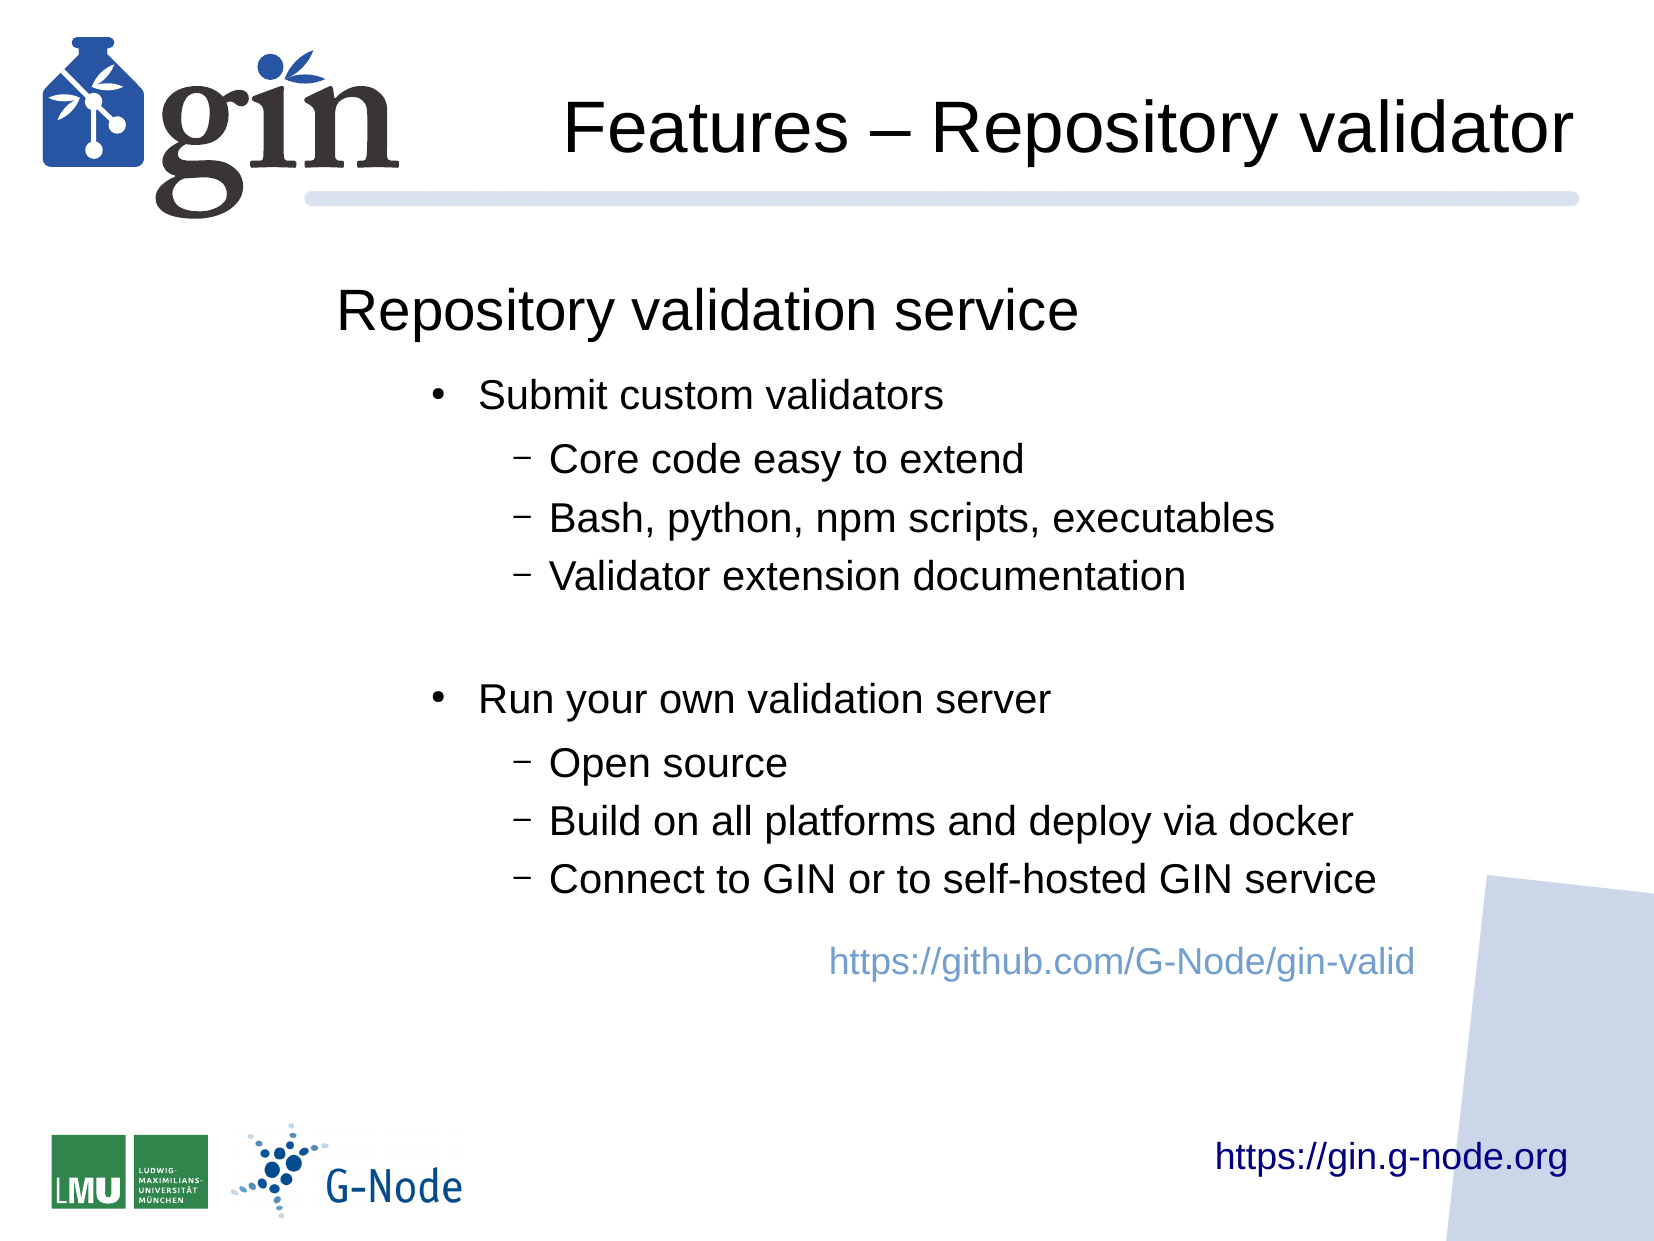

Features – Repository validator
# Repository validation service
Submit custom validators
Core code easy to extend
Bash, python, npm scripts, executables
Validator extension documentation
Run your own validation server
Open source
Build on all platforms and deploy via docker
Connect to GIN or to self-hosted GIN service
https://github.com/G-Node/gin-valid
https://gin.g-node.org